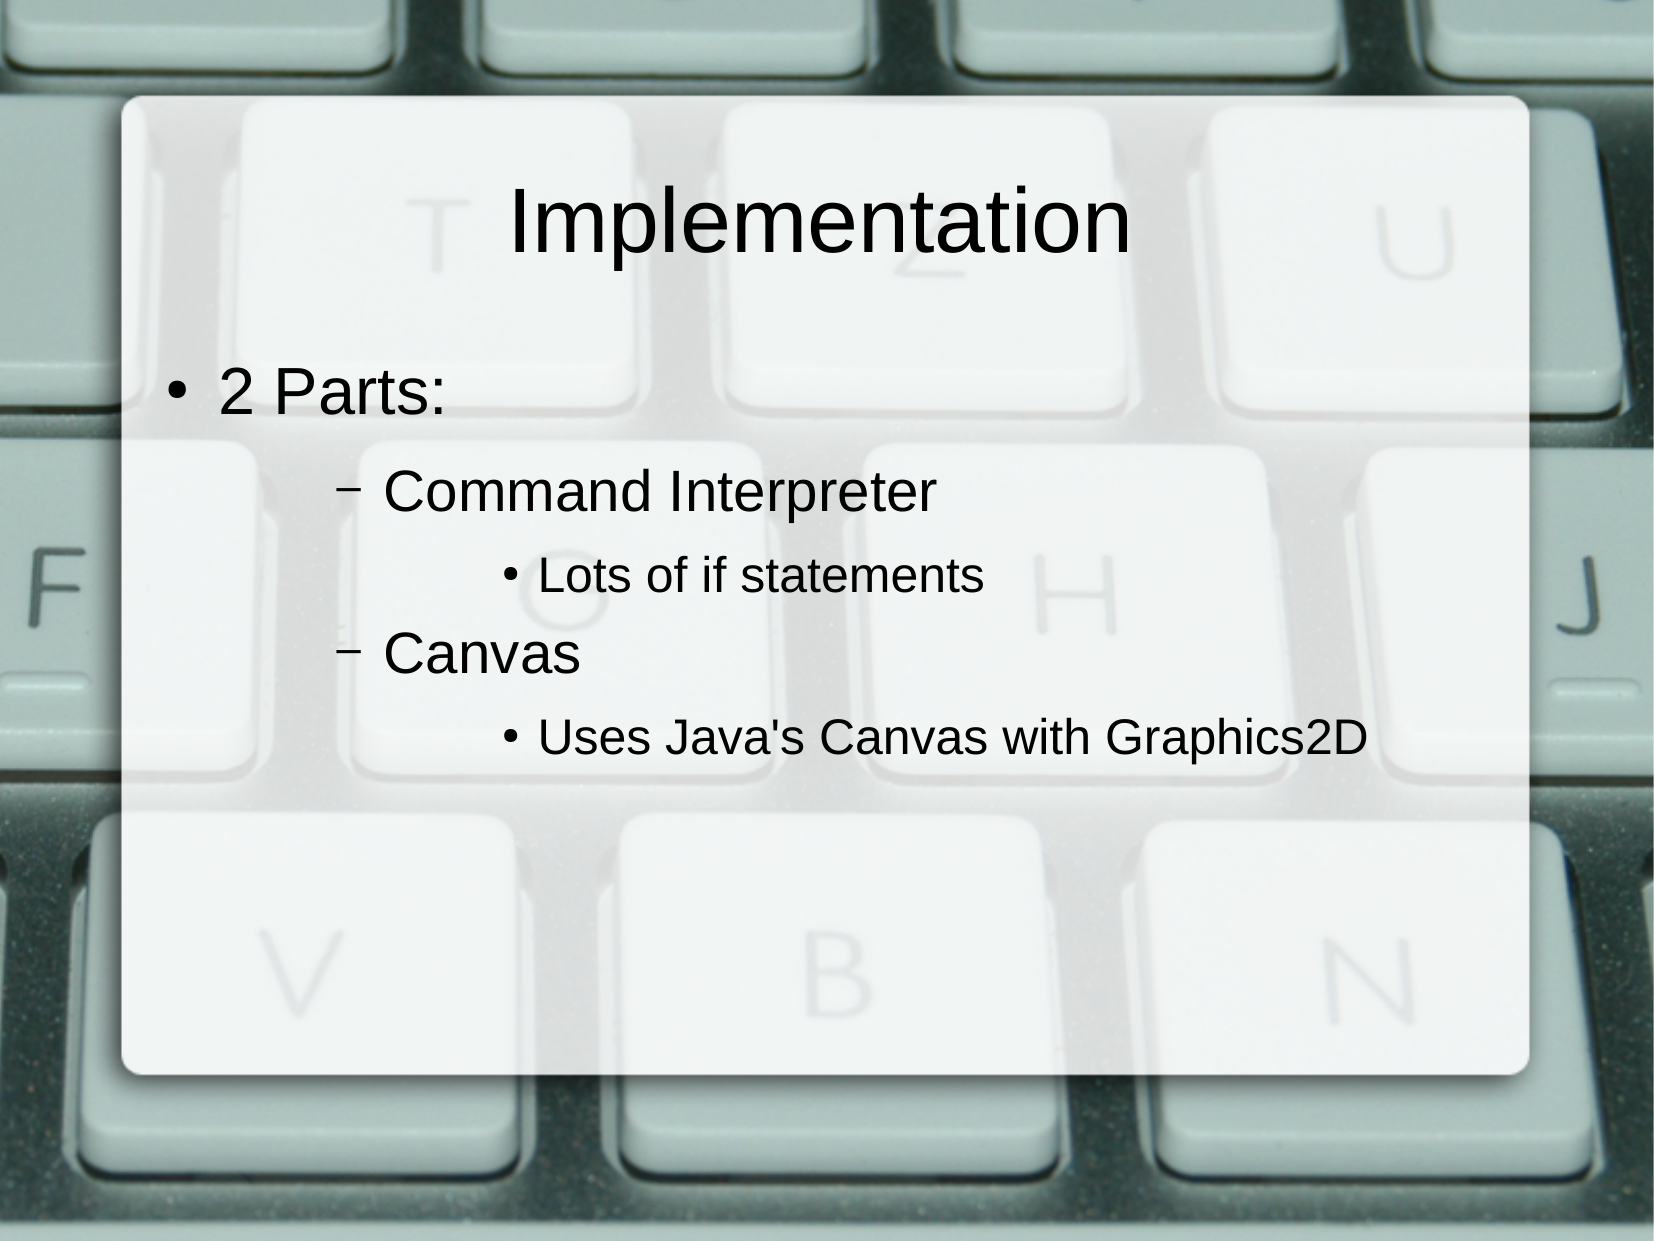

# Implementation
2 Parts:
Command Interpreter
Lots of if statements
Canvas
Uses Java's Canvas with Graphics2D